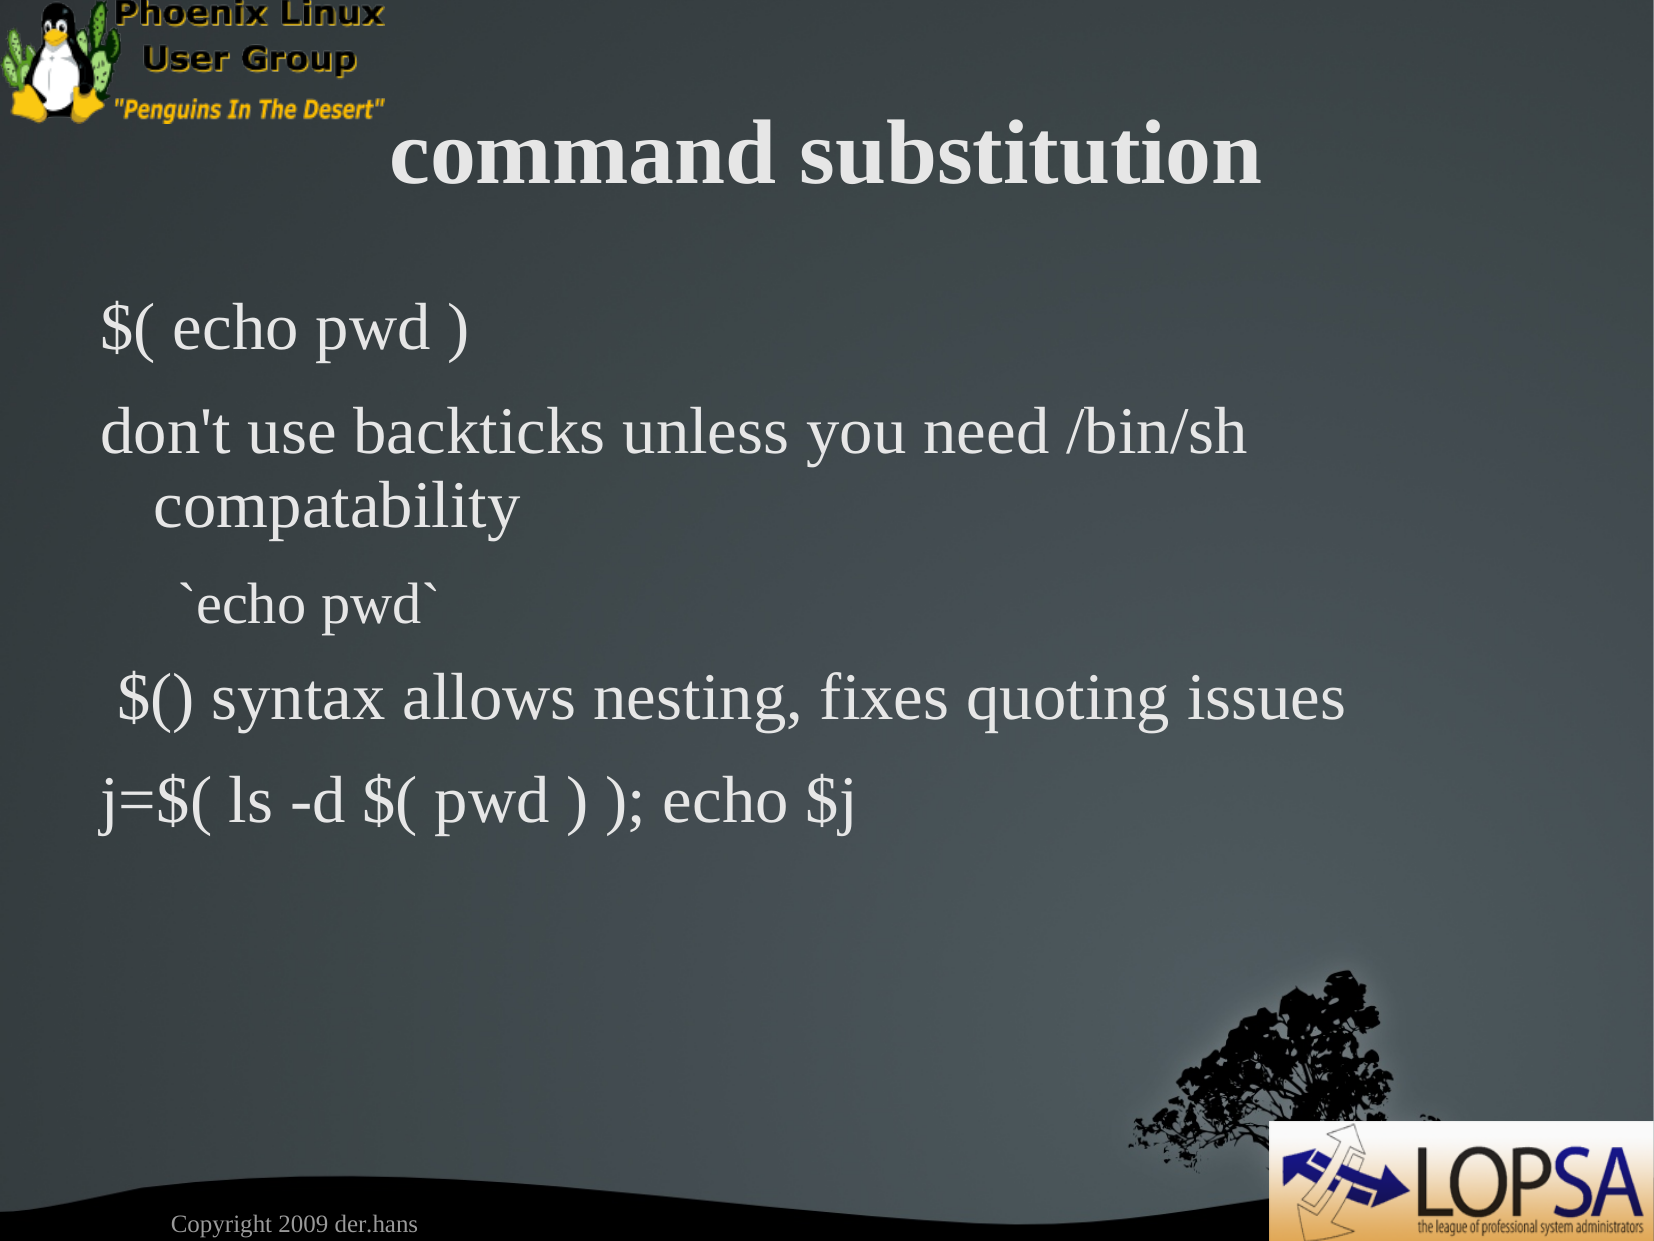

# command substitution
$( echo pwd )
don't use backticks unless you need /bin/sh compatability
`echo pwd`
 $() syntax allows nesting, fixes quoting issues
j=$( ls -d $( pwd ) ); echo $j